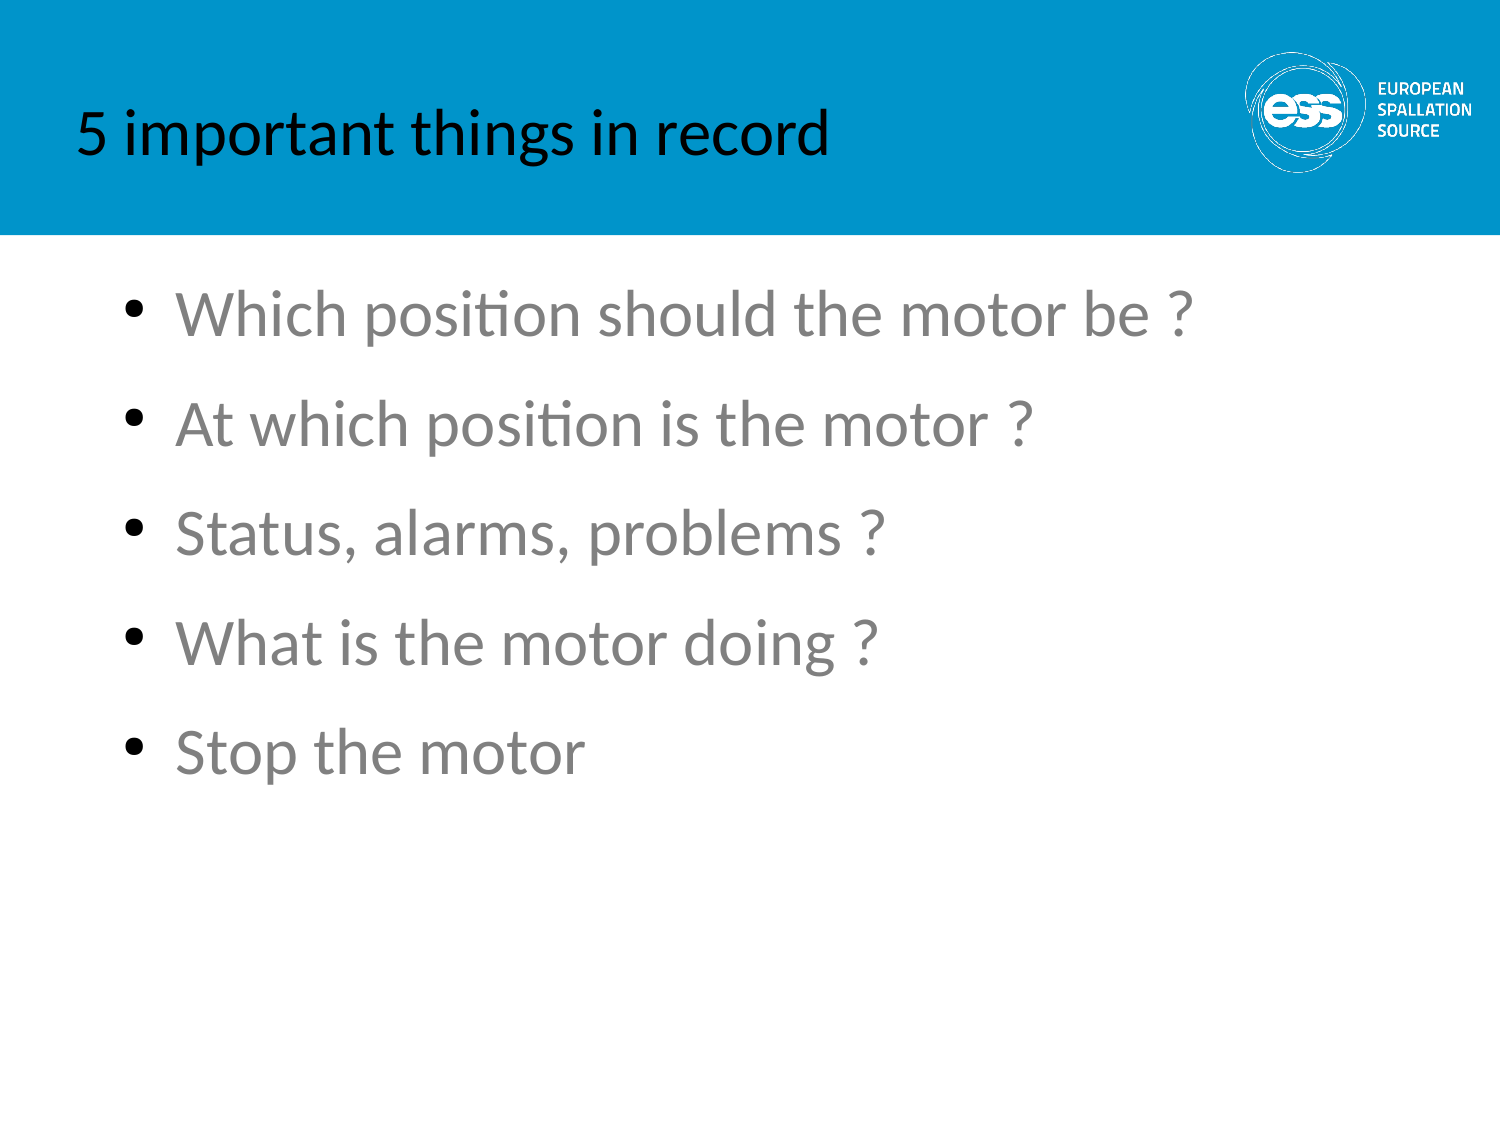

# 5 important things in record
Which position should the motor be ?
At which position is the motor ?
Status, alarms, problems ?
What is the motor doing ?
Stop the motor